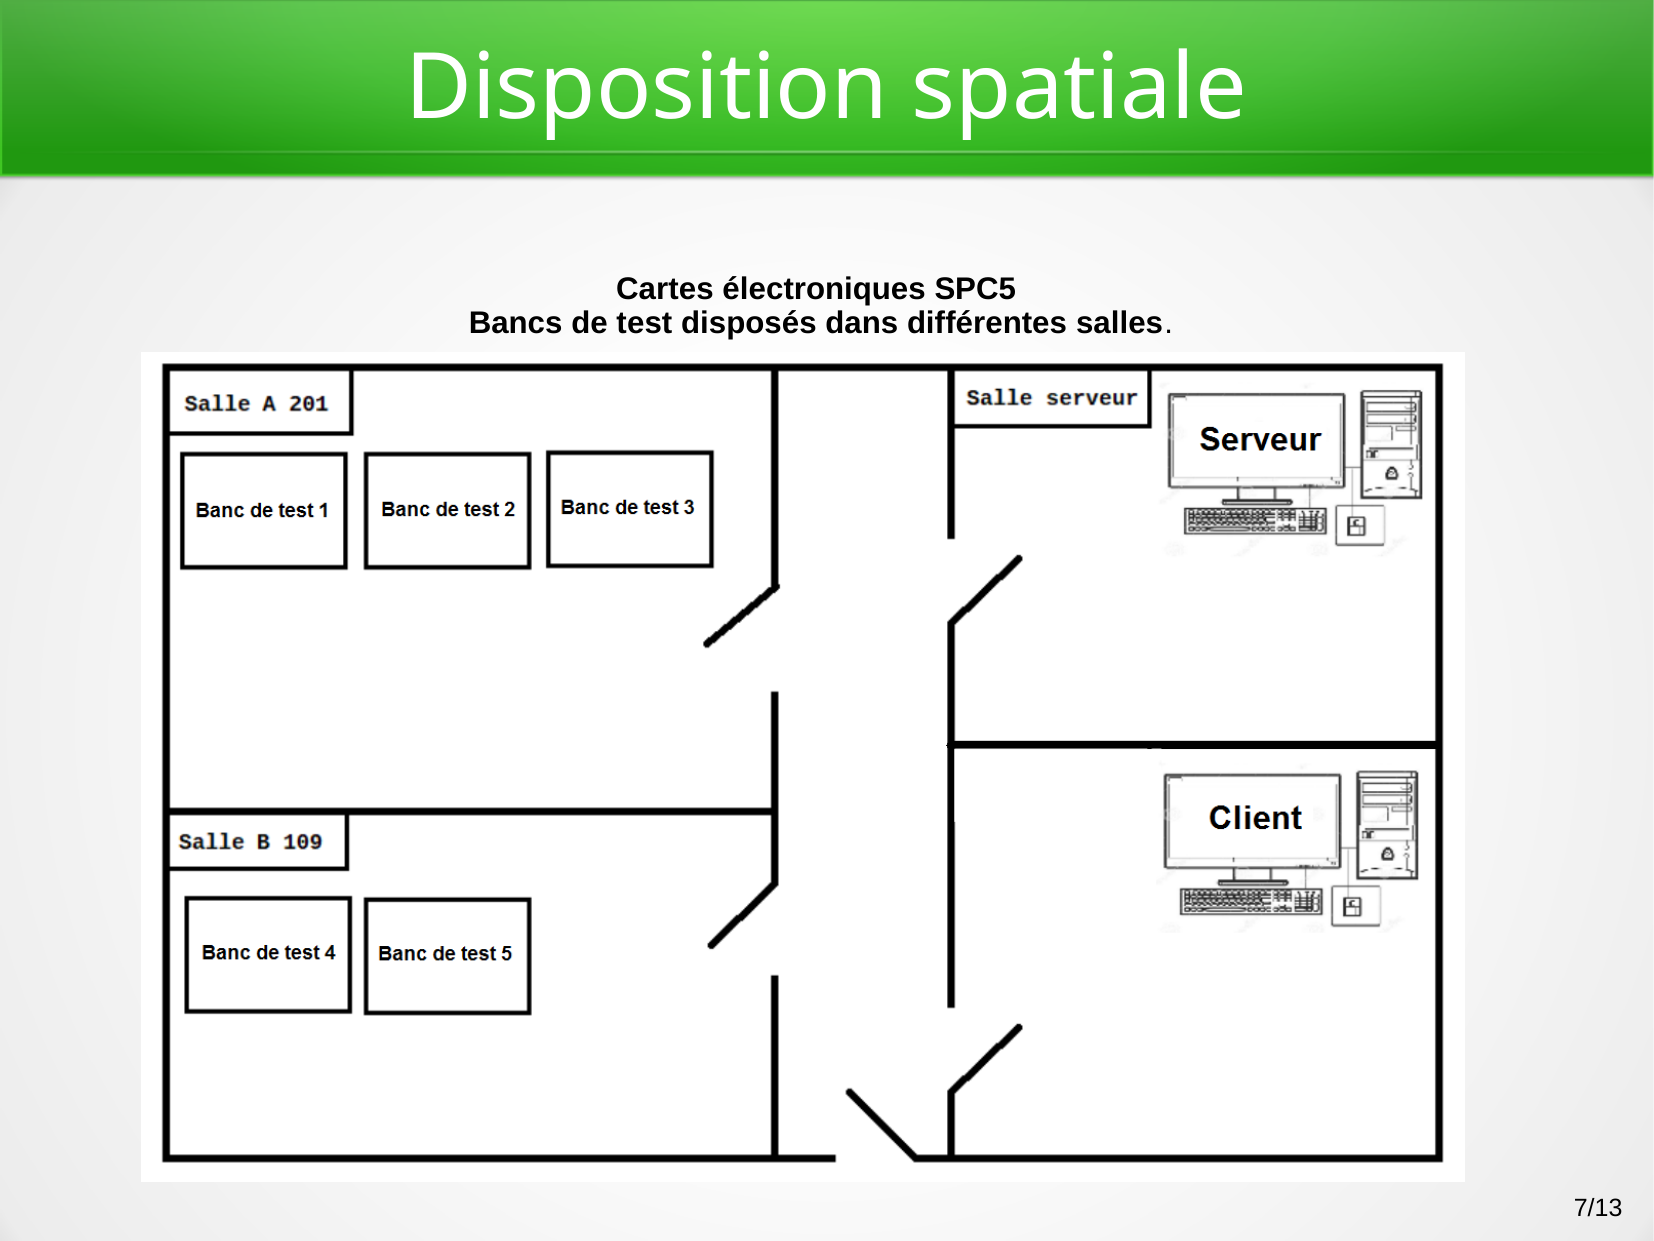

# Disposition spatiale
Cartes électroniques SPC5
Bancs de test disposés dans différentes salles.
7/13